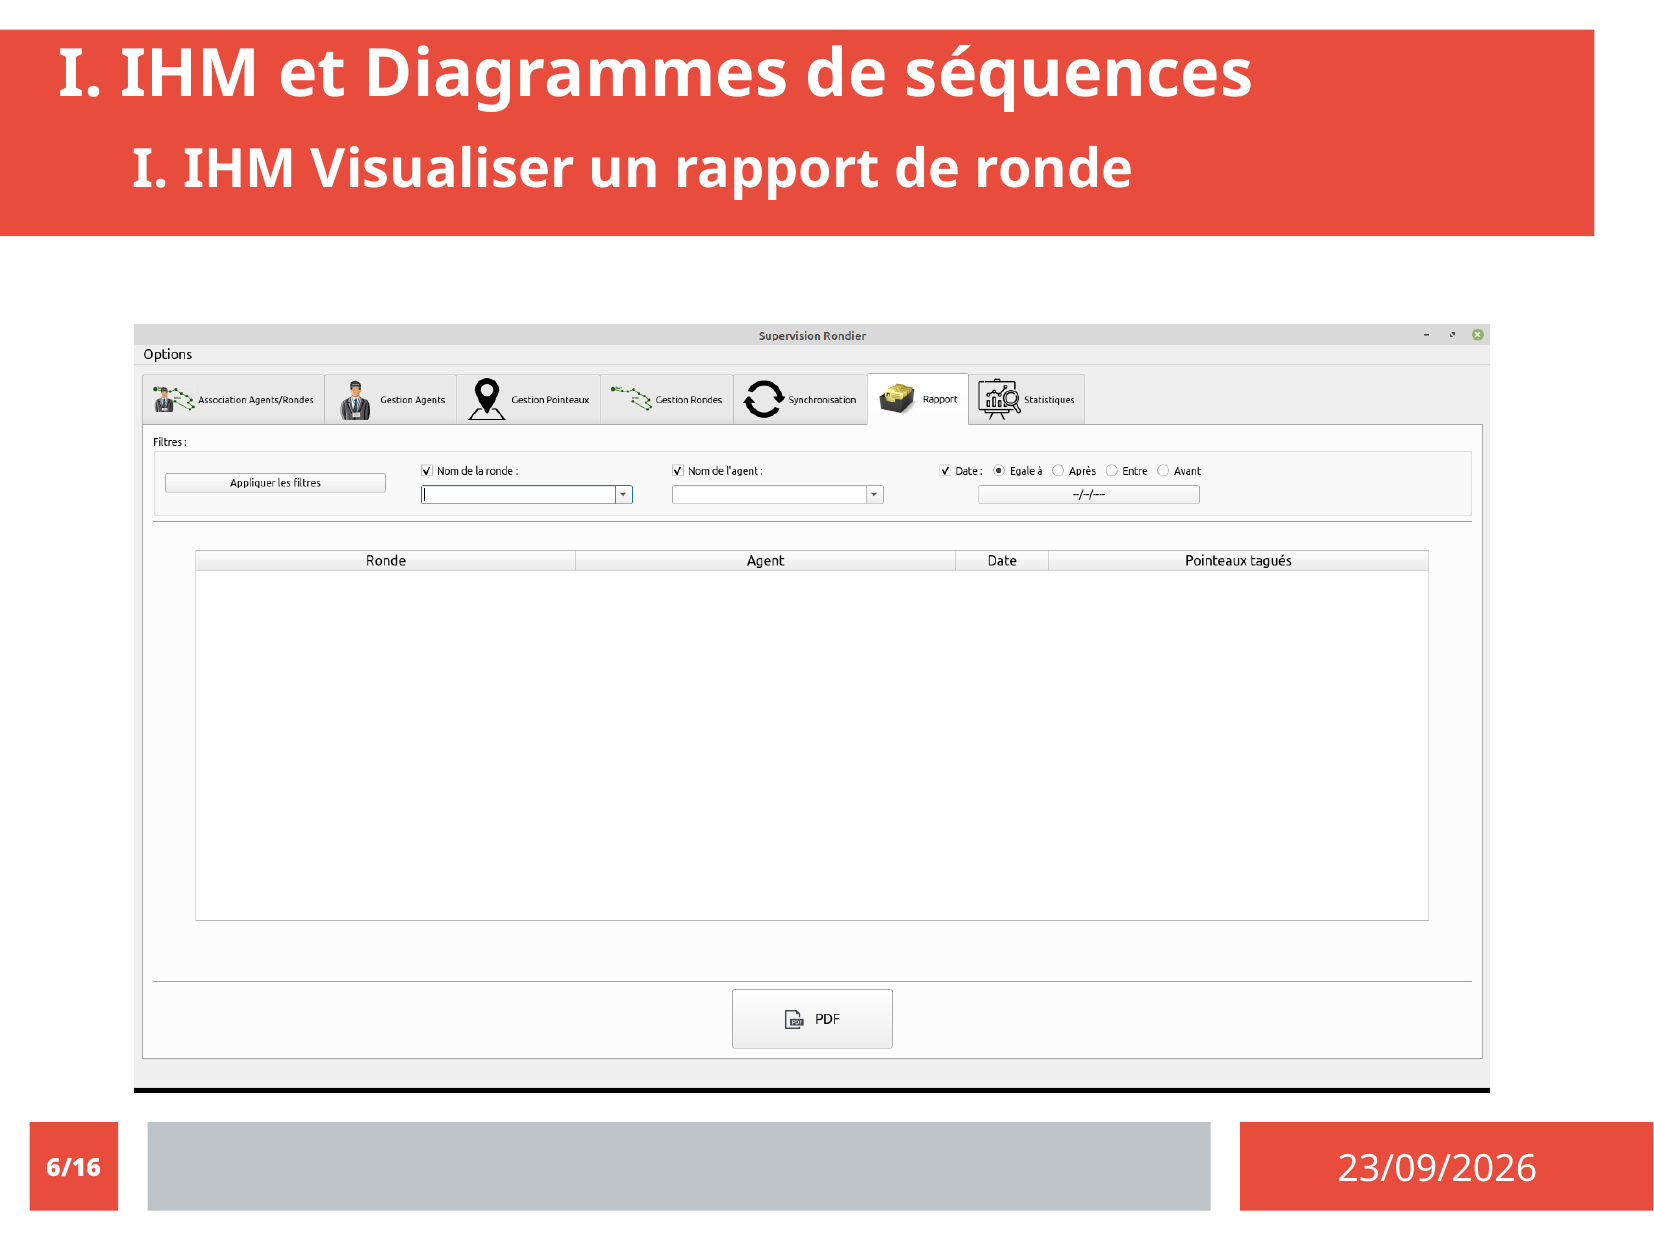

# I. IHM et Diagrammes de séquences I. IHM Visualiser un rapport de ronde
6